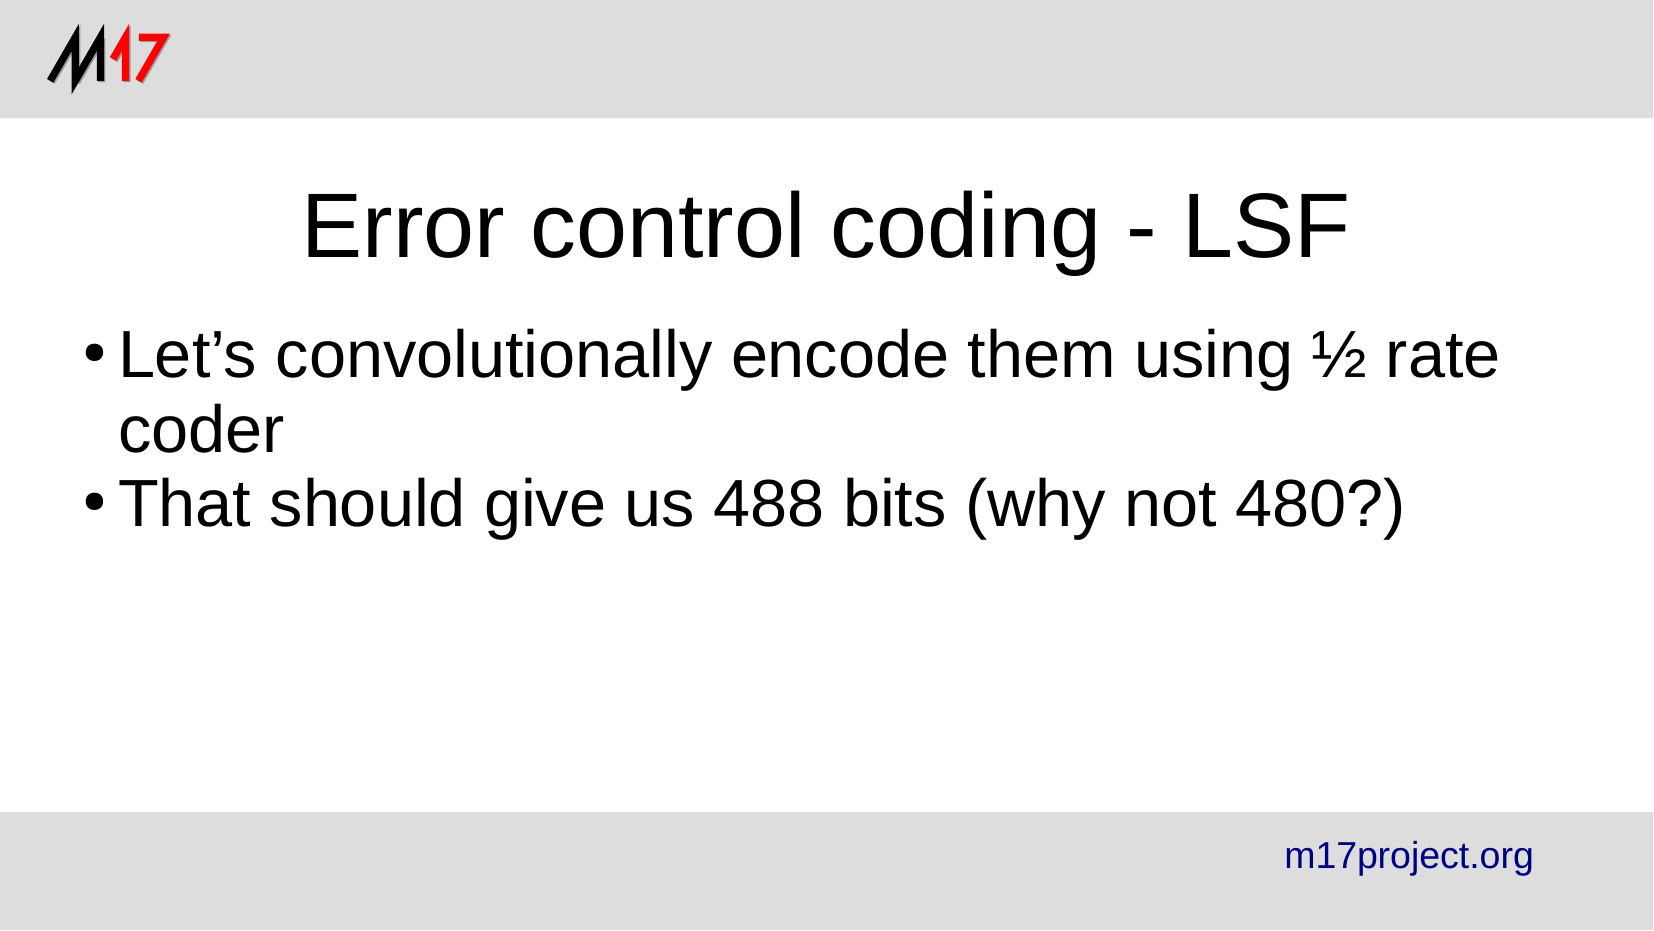

# Error control coding - LSF
Let’s convolutionally encode them using ½ rate coder
That should give us 488 bits (why not 480?)
m17project.org